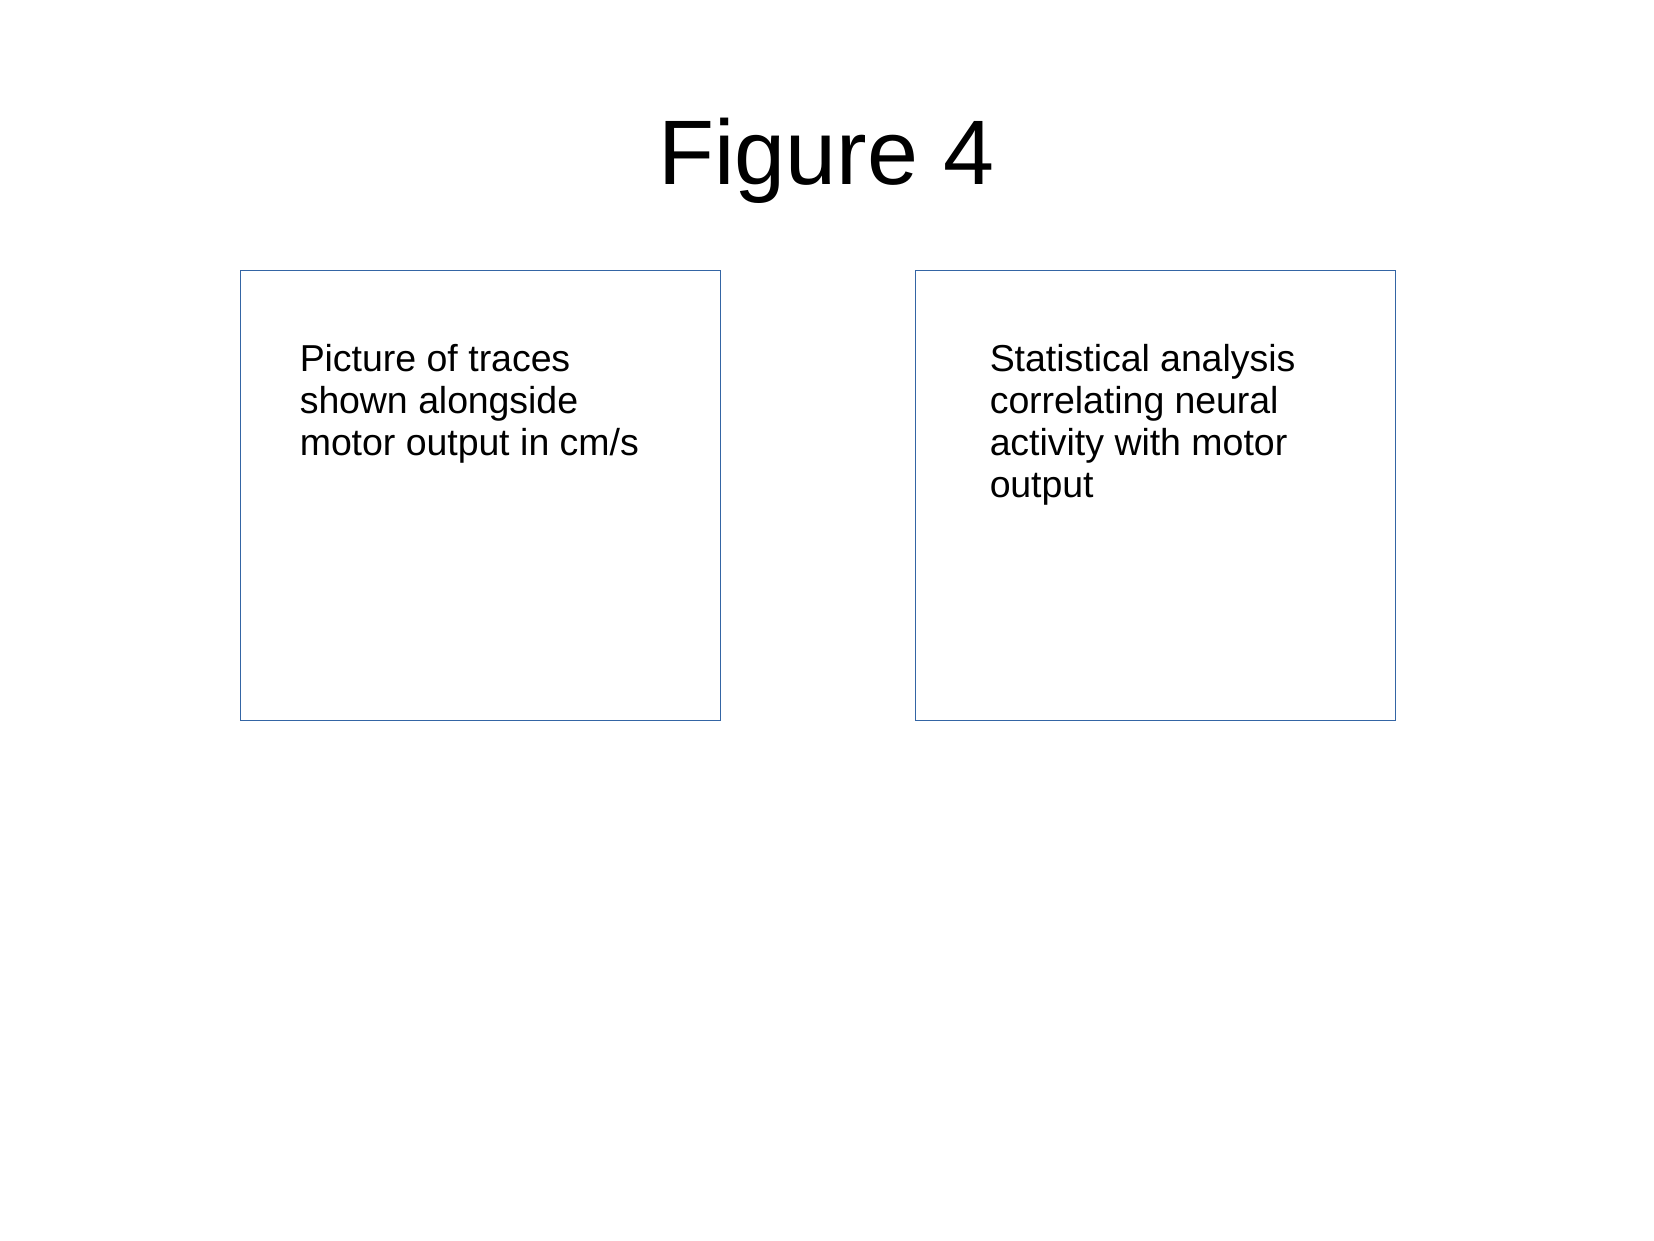

# Figure 4
Picture of traces shown alongside motor output in cm/s
Statistical analysis correlating neural activity with motor output